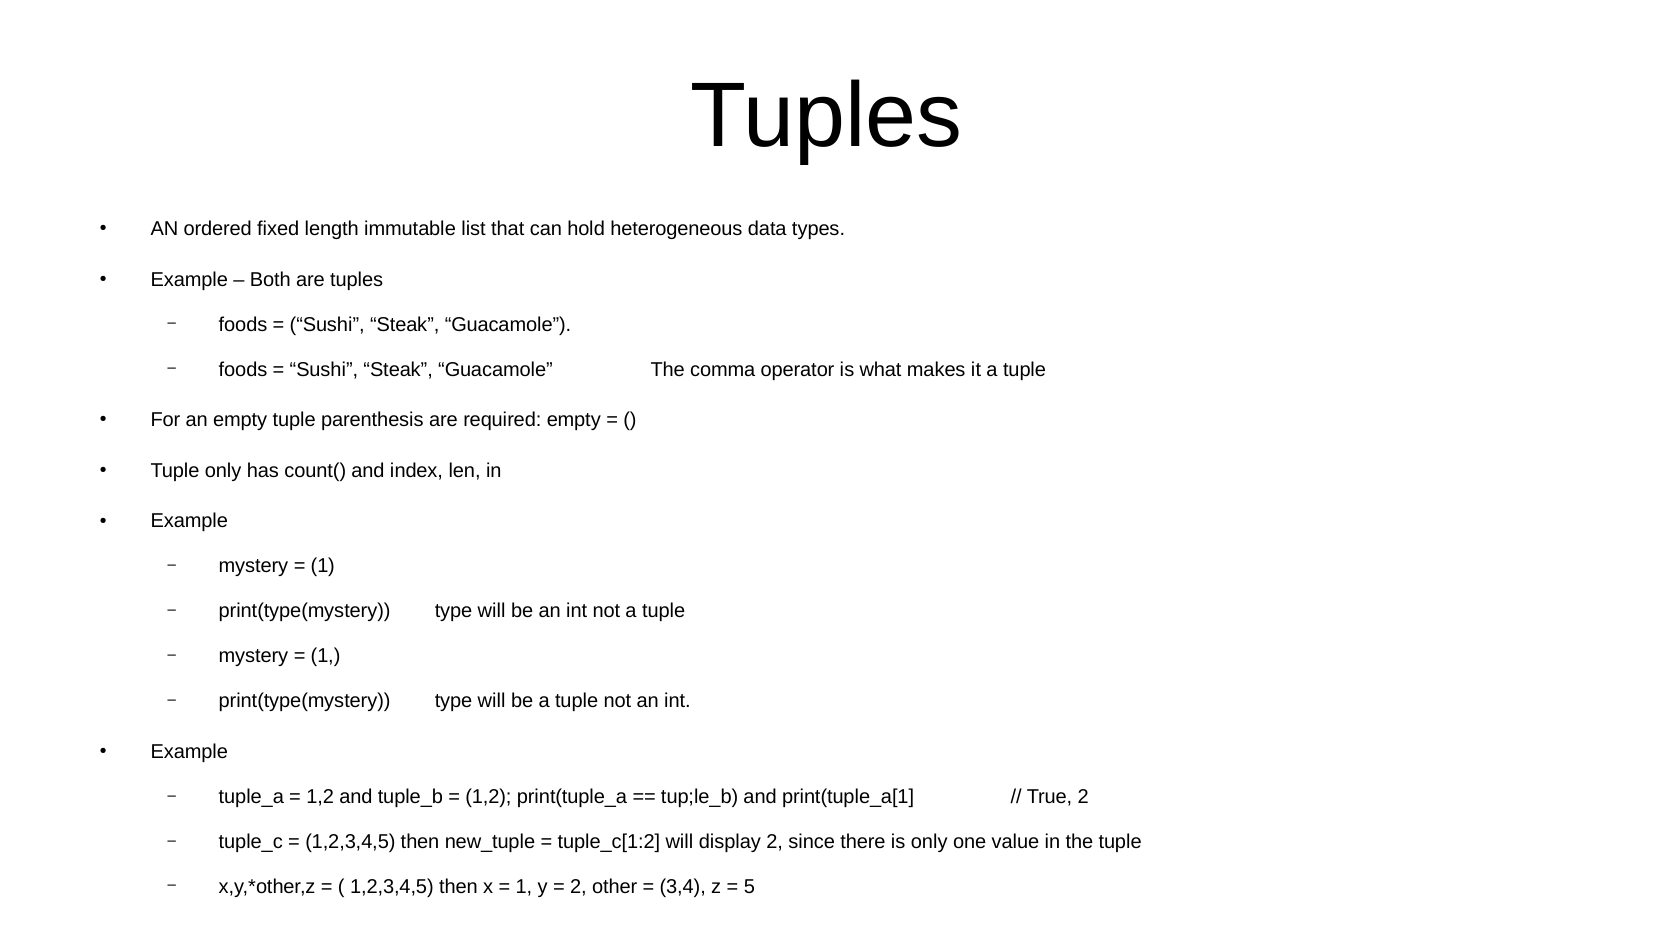

# Tuples
AN ordered fixed length immutable list that can hold heterogeneous data types.
Example – Both are tuples
foods = (“Sushi”, “Steak”, “Guacamole”).
foods = “Sushi”, “Steak”, “Guacamole” 				The comma operator is what makes it a tuple
For an empty tuple parenthesis are required: empty = ()
Tuple only has count() and index, len, in
Example
mystery = (1)
print(type(mystery))						type will be an int not a tuple
mystery = (1,)
print(type(mystery))						type will be a tuple not an int.
Example
tuple_a = 1,2 and tuple_b = (1,2); print(tuple_a == tup;le_b) and print(tuple_a[1]		// True, 2
tuple_c = (1,2,3,4,5) then new_tuple = tuple_c[1:2] will display 2, since there is only one value in the tuple
x,y,*other,z = ( 1,2,3,4,5) then x = 1, y = 2, other = (3,4), z = 5